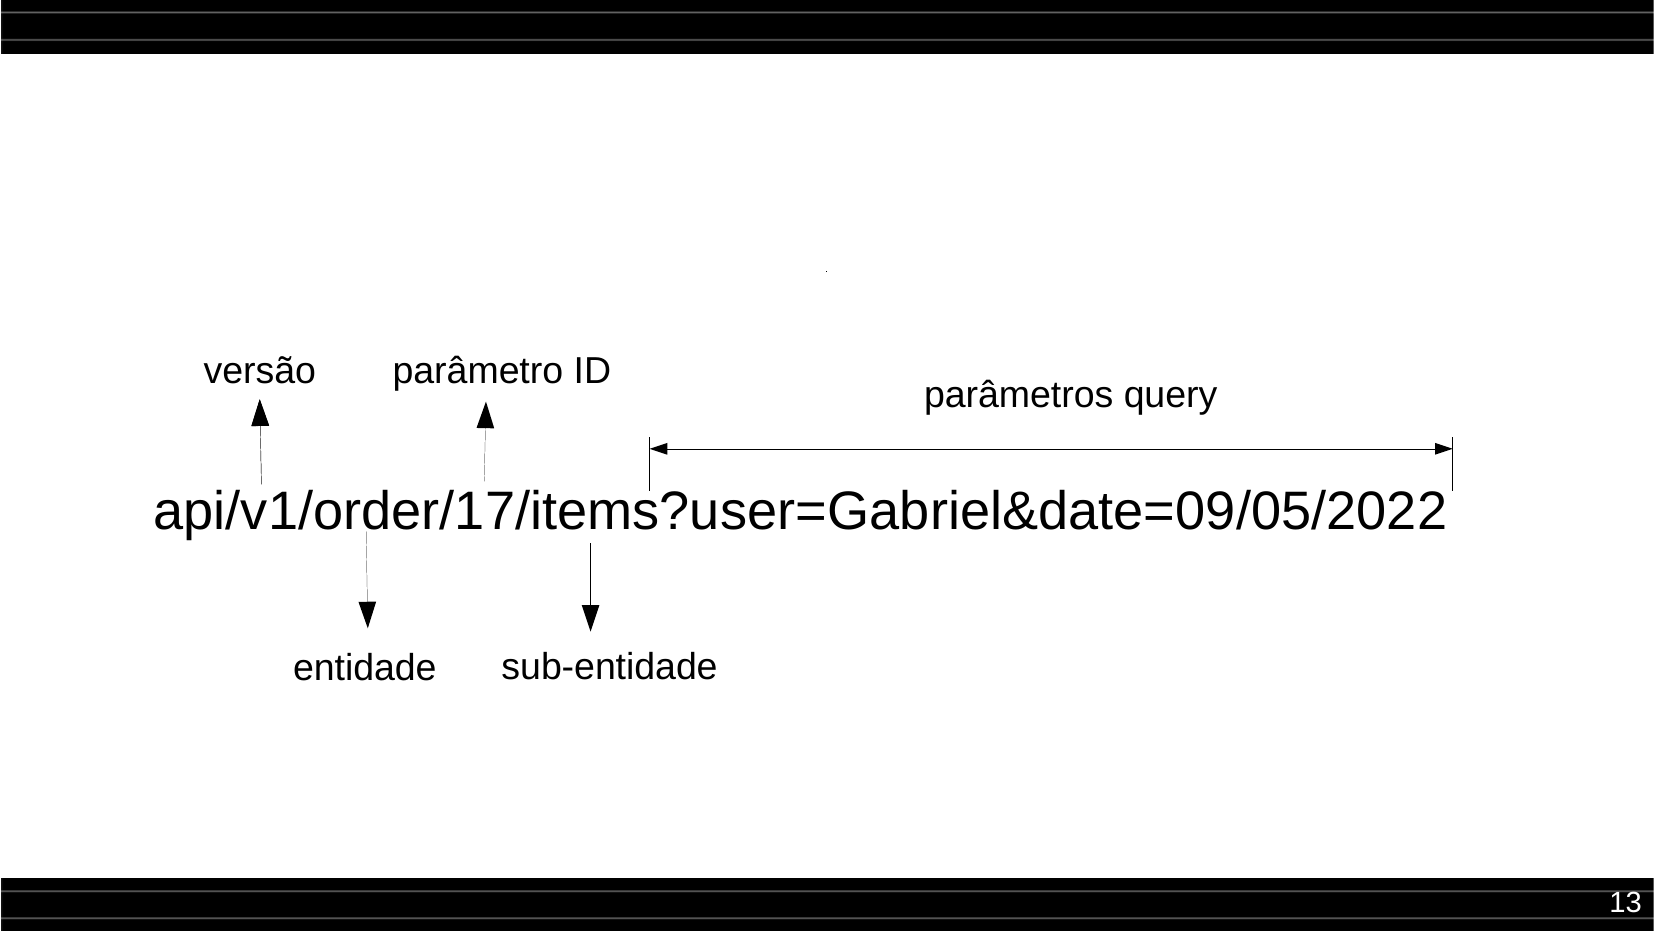

# api/v1/order/17/items?user=Gabriel&date=09/05/2022
versão
parâmetro ID
parâmetros query
sub-entidade
entidade